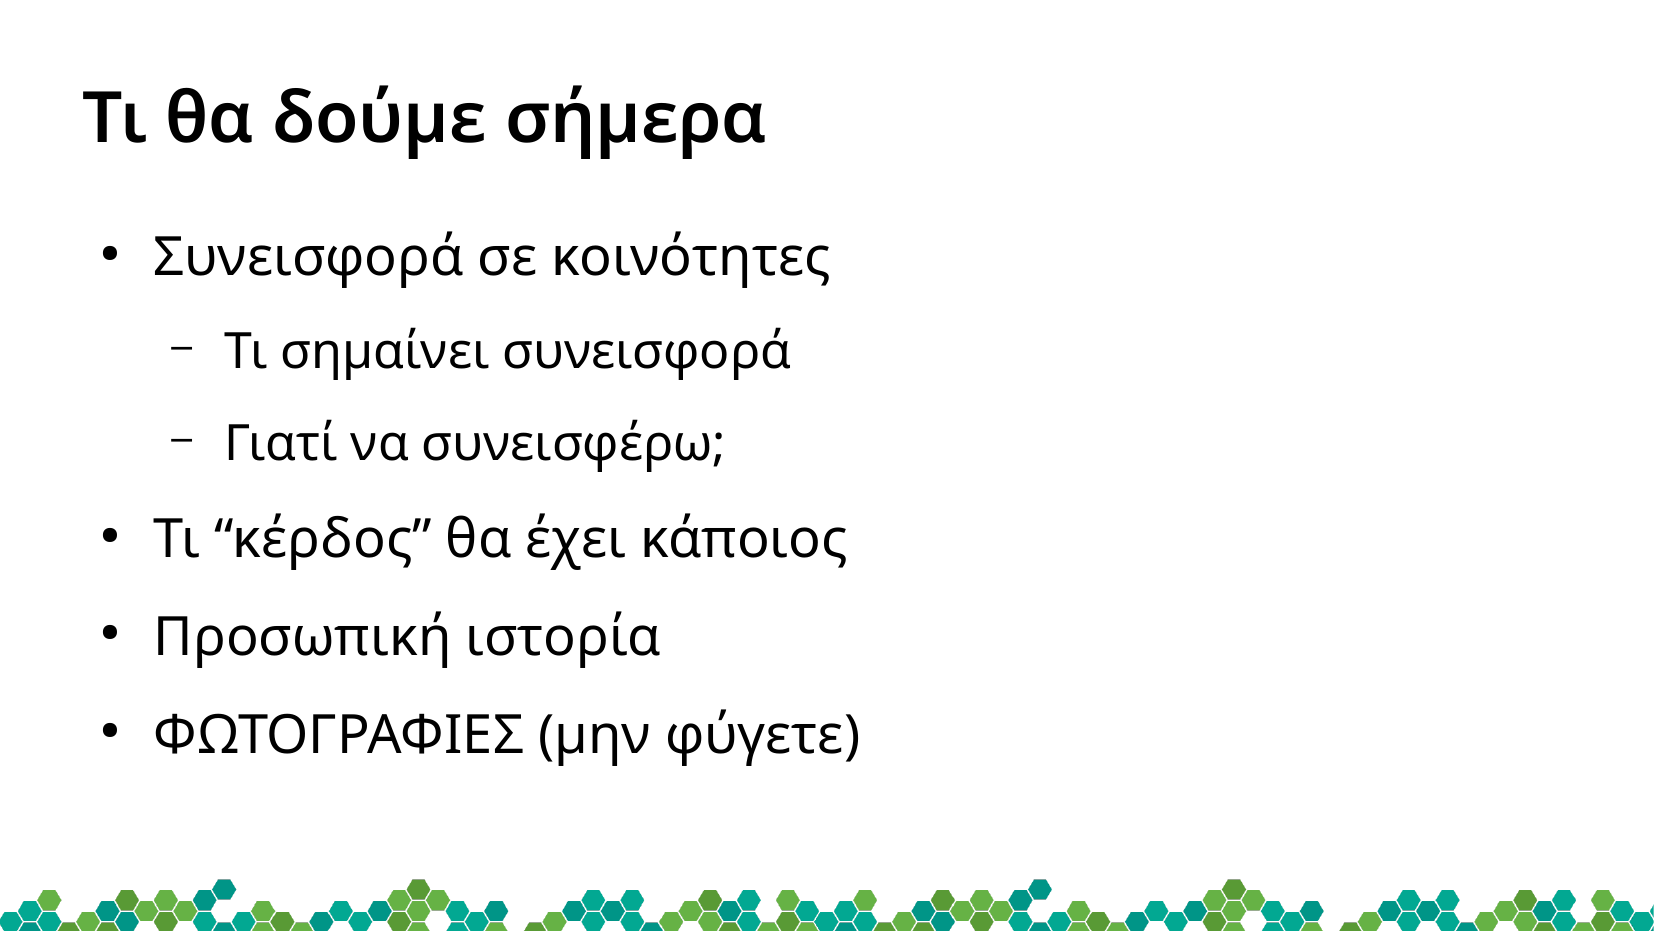

# Τι θα δούμε σήμερα
Συνεισφορά σε κοινότητες
Τι σημαίνει συνεισφορά
Γιατί να συνεισφέρω;
Τι “κέρδος” θα έχει κάποιος
Προσωπική ιστορία
ΦΩΤΟΓΡΑΦΙΕΣ (μην φύγετε)